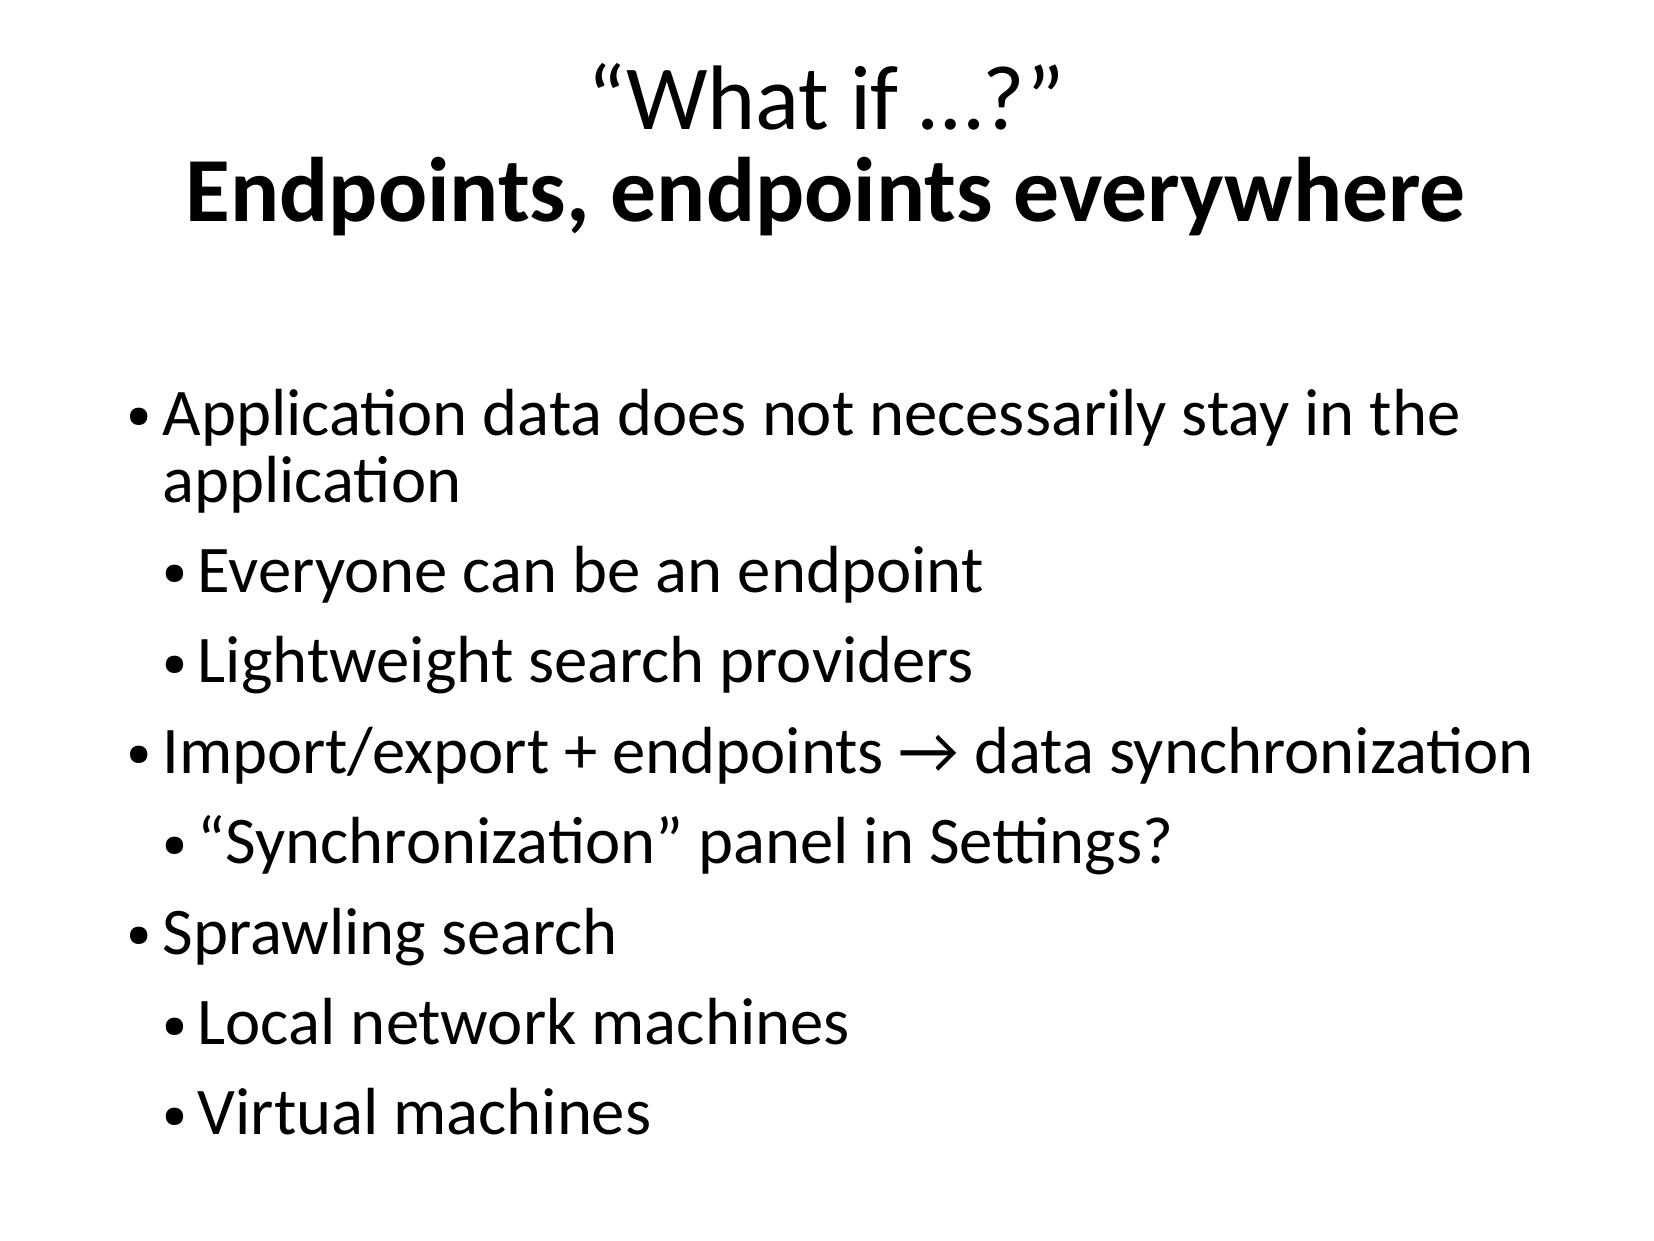

# “What if …?” Endpoints, endpoints everywhere
Application data does not necessarily stay in the application
Everyone can be an endpoint
Lightweight search providers
Import/export + endpoints → data synchronization
“Synchronization” panel in Settings?
Sprawling search
Local network machines
Virtual machines